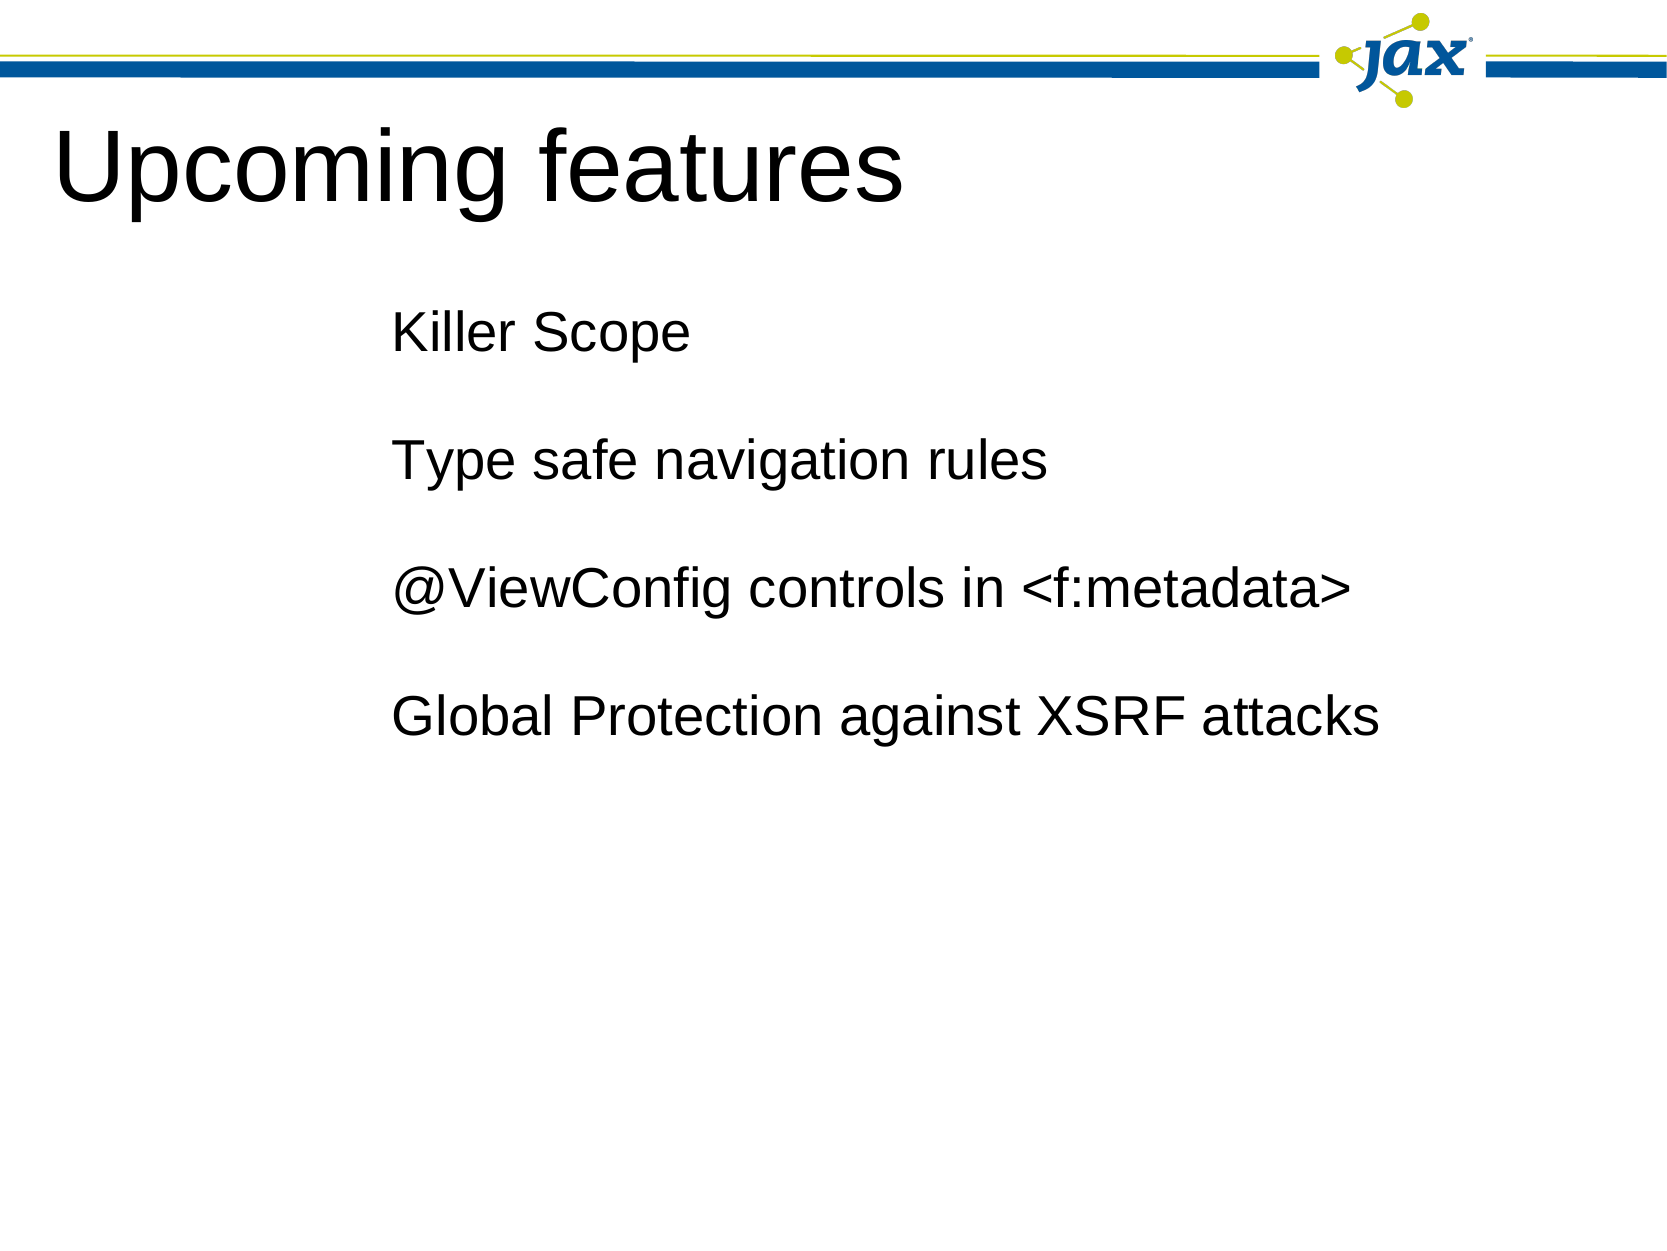

# Upcoming features
Killer Scope
Type safe navigation rules
@ViewConfig controls in <f:metadata>
Global Protection against XSRF attacks